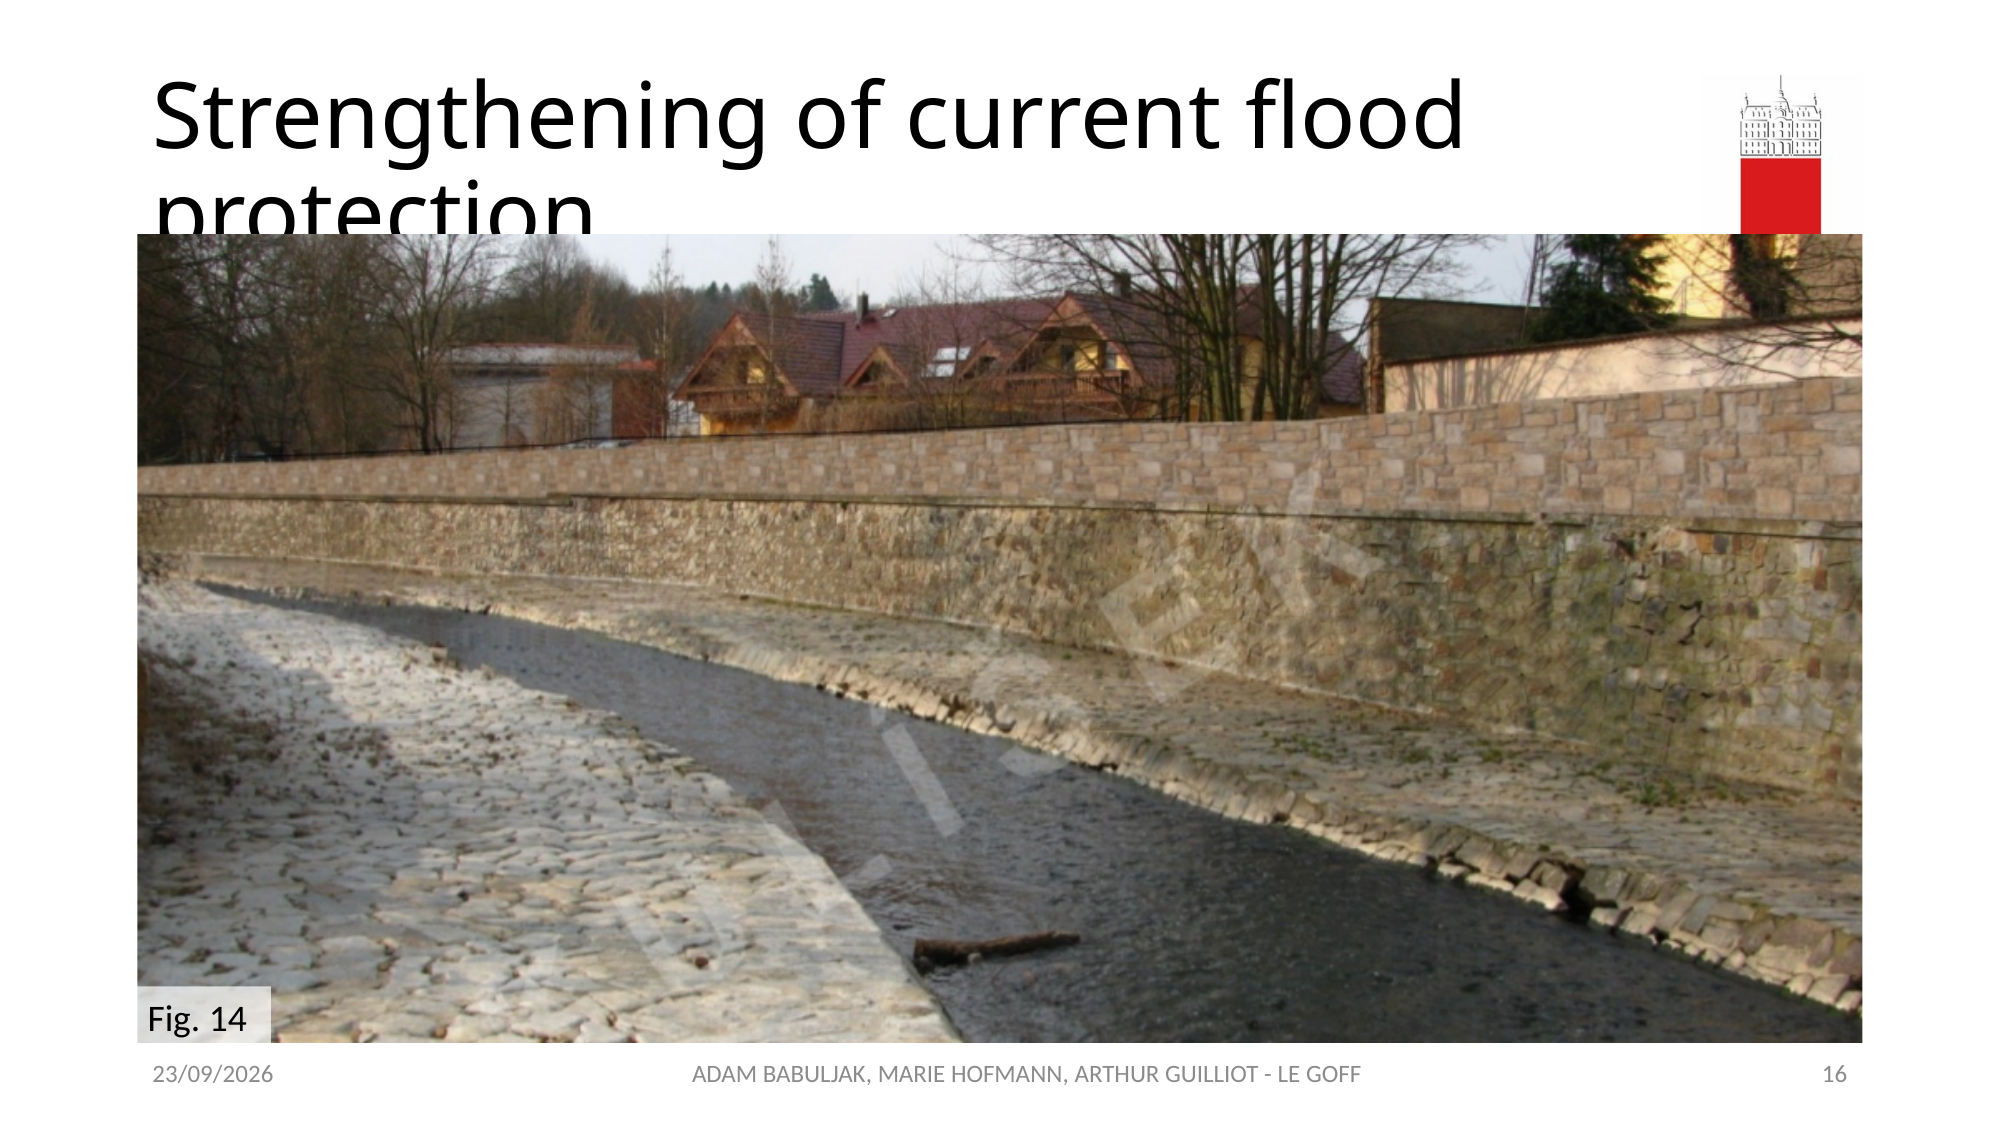

# Strengthening of current flood protection
Fig. 14
ADAM BABULJAK, MARIE HOFMANN, ARTHUR GUILLIOT - LE GOFF